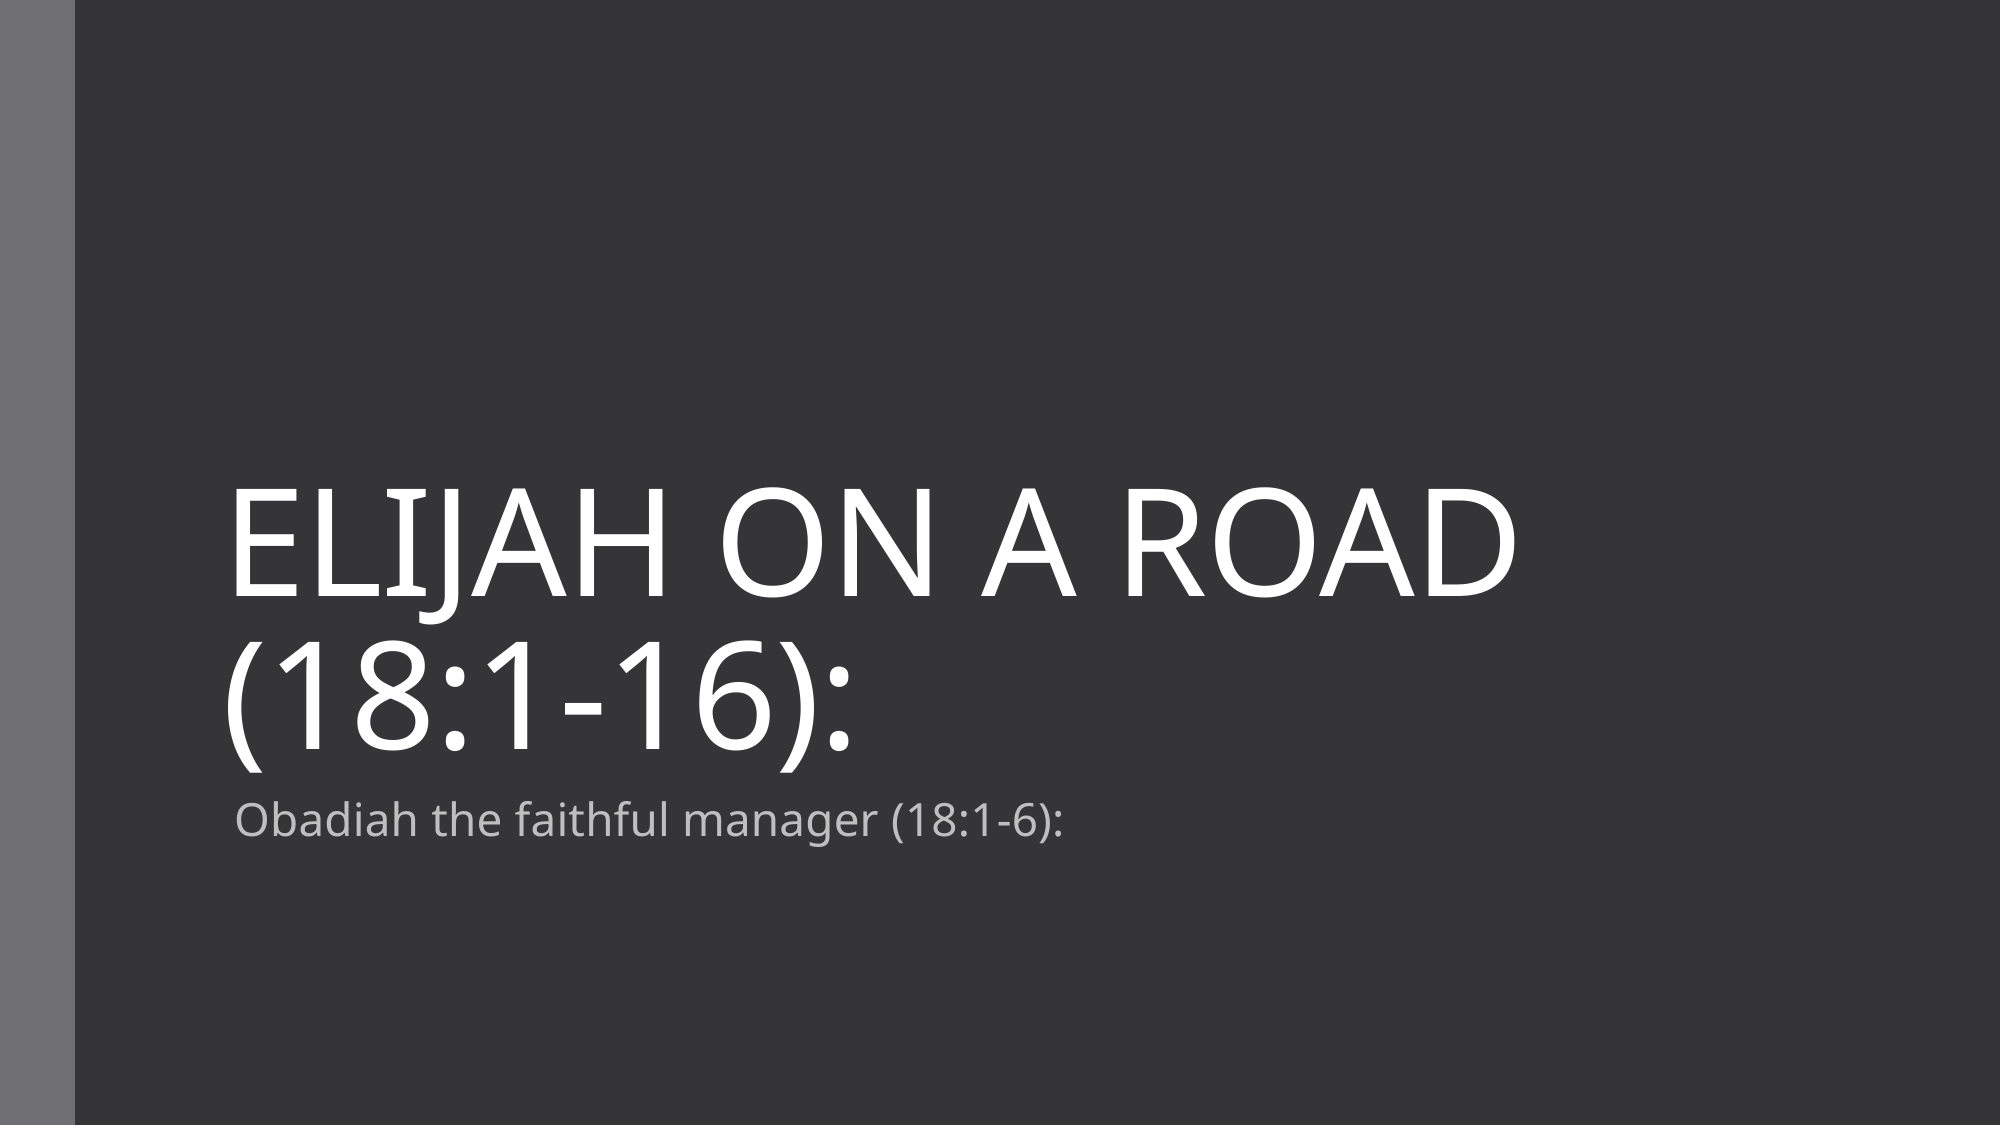

# ELIJAH ON A ROAD (18:1-16):
 Obadiah the faithful manager (18:1-6):